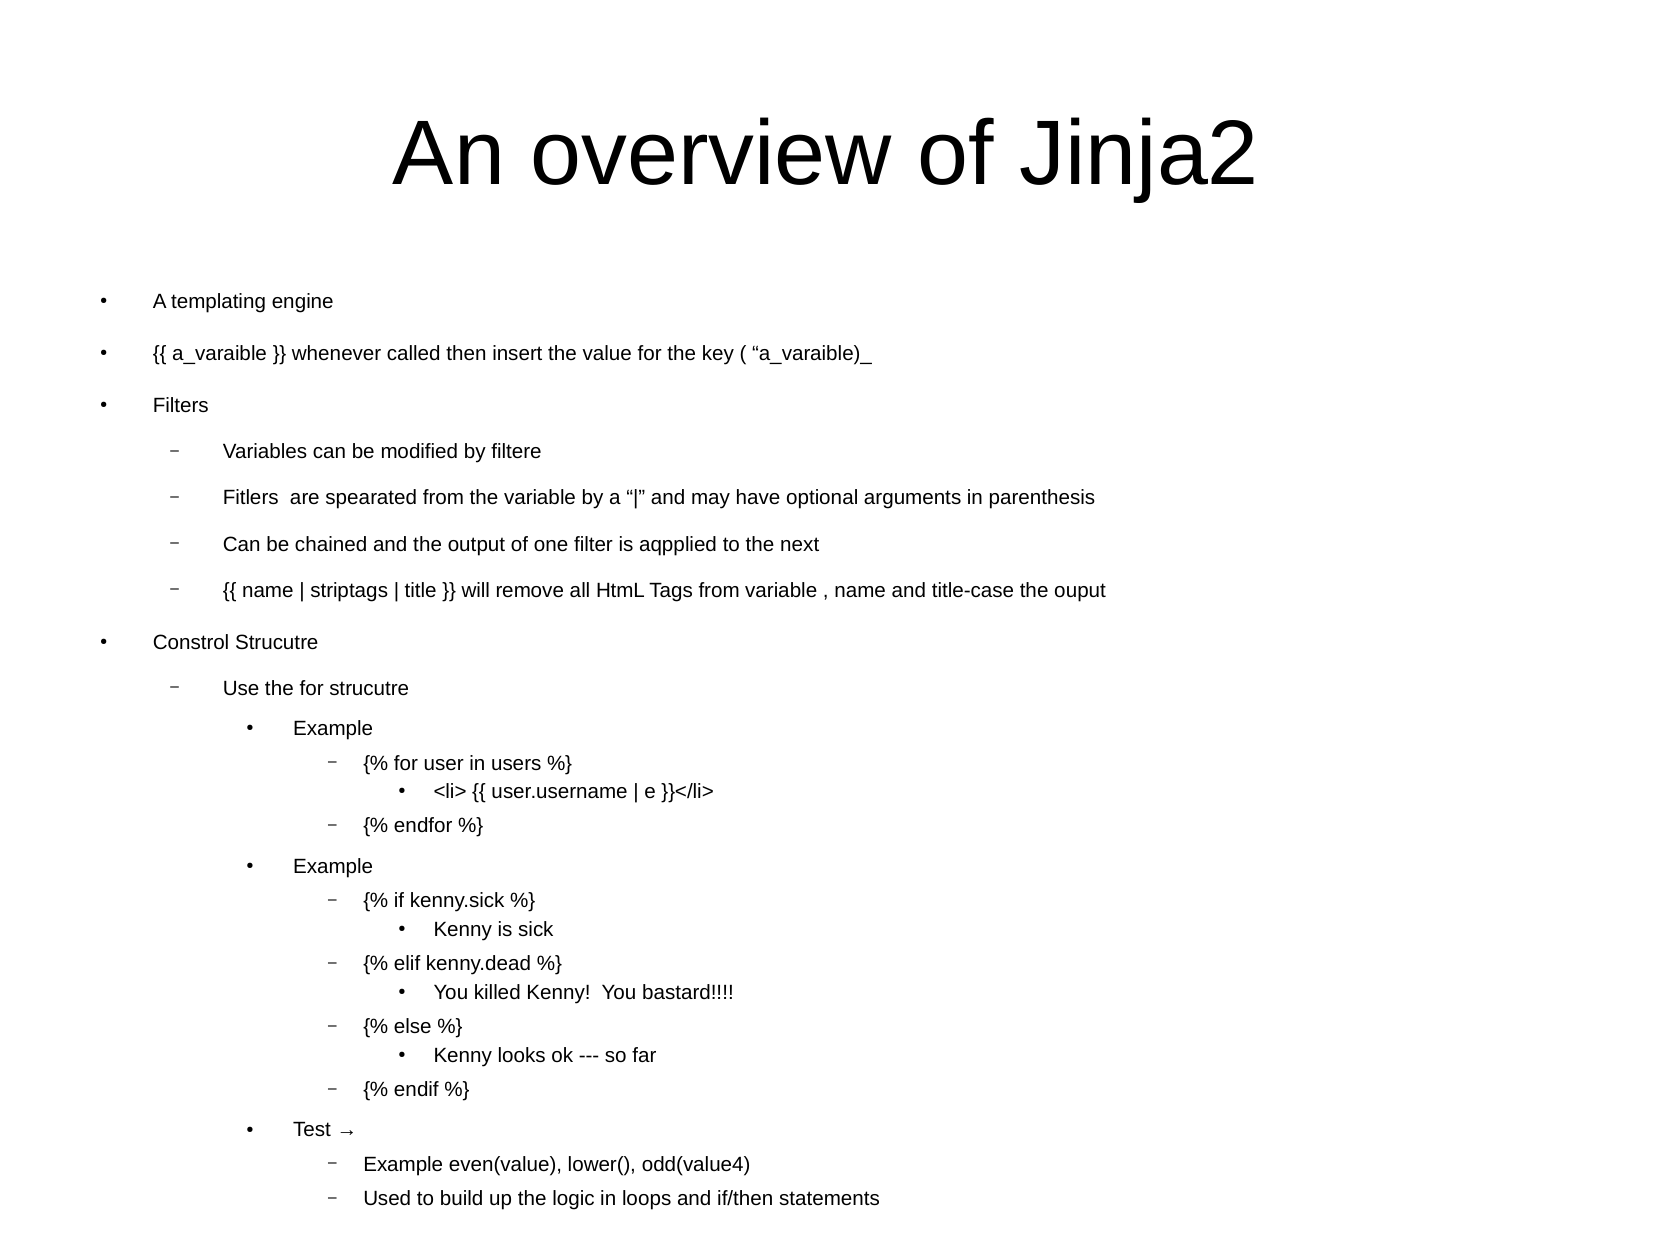

# An overview of Jinja2
A templating engine
{{ a_varaible }} whenever called then insert the value for the key ( “a_varaible)_
Filters
Variables can be modified by filtere
Fitlers are spearated from the variable by a “|” and may have optional arguments in parenthesis
Can be chained and the output of one filter is aqpplied to the next
{{ name | striptags | title }} will remove all HtmL Tags from variable , name and title-case the ouput
Constrol Strucutre
Use the for strucutre
Example
{% for user in users %}
<li> {{ user.username | e }}</li>
{% endfor %}
Example
{% if kenny.sick %}
Kenny is sick
{% elif kenny.dead %}
You killed Kenny! You bastard!!!!
{% else %}
Kenny looks ok --- so far
{% endif %}
Test →
Example even(value), lower(), odd(value4)
Used to build up the logic in loops and if/then statements